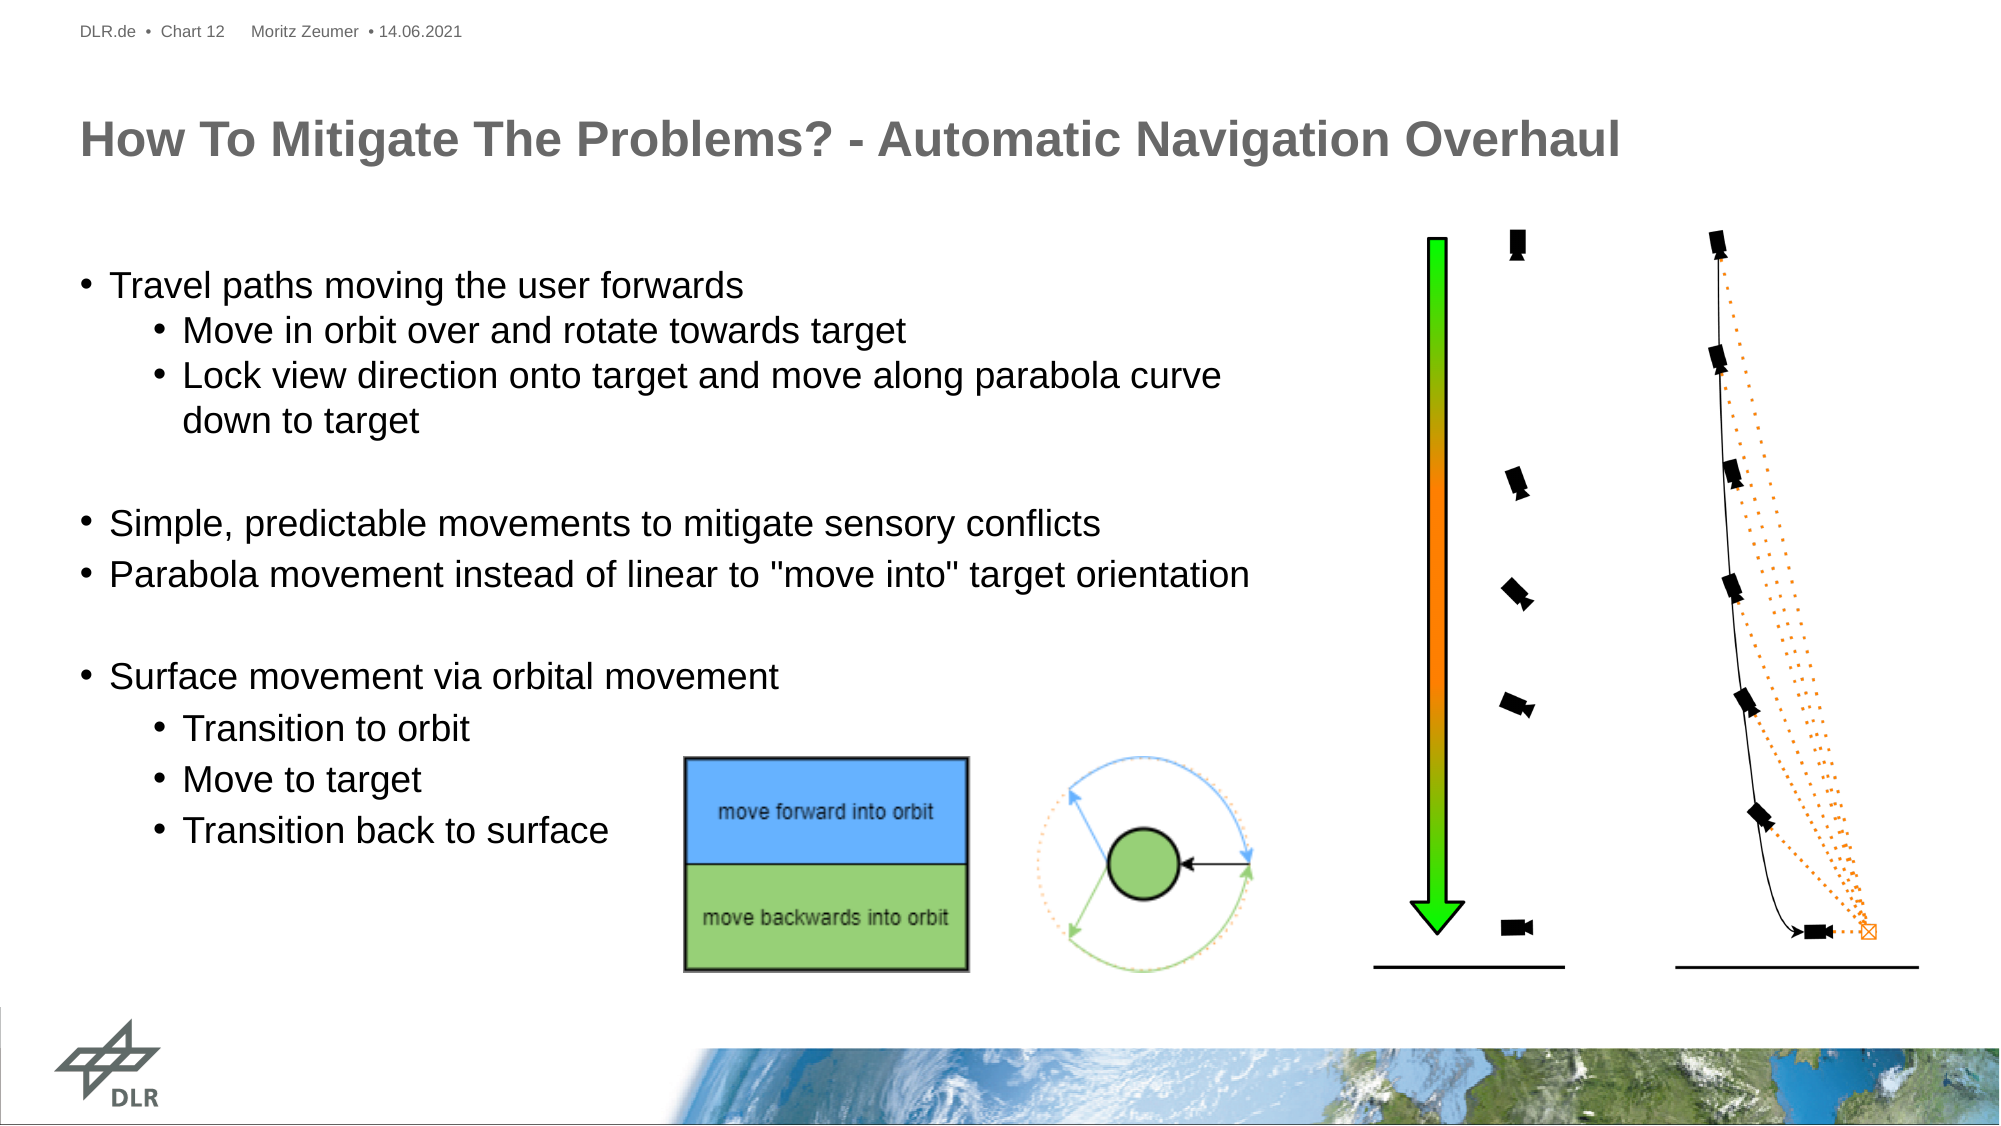

DLR.de • Chart
Moritz Zeumer  • 14.06.2021
How To Mitigate The Problems? - Automatic Navigation Overhaul
Travel paths moving the user forwards
Move in orbit over and rotate towards target
Lock view direction onto target and move along parabola curve down to target
Simple, predictable movements to mitigate sensory conflicts
Parabola movement instead of linear to "move into" target orientation
Surface movement via orbital movement
Transition to orbit
Move to target
Transition back to surface